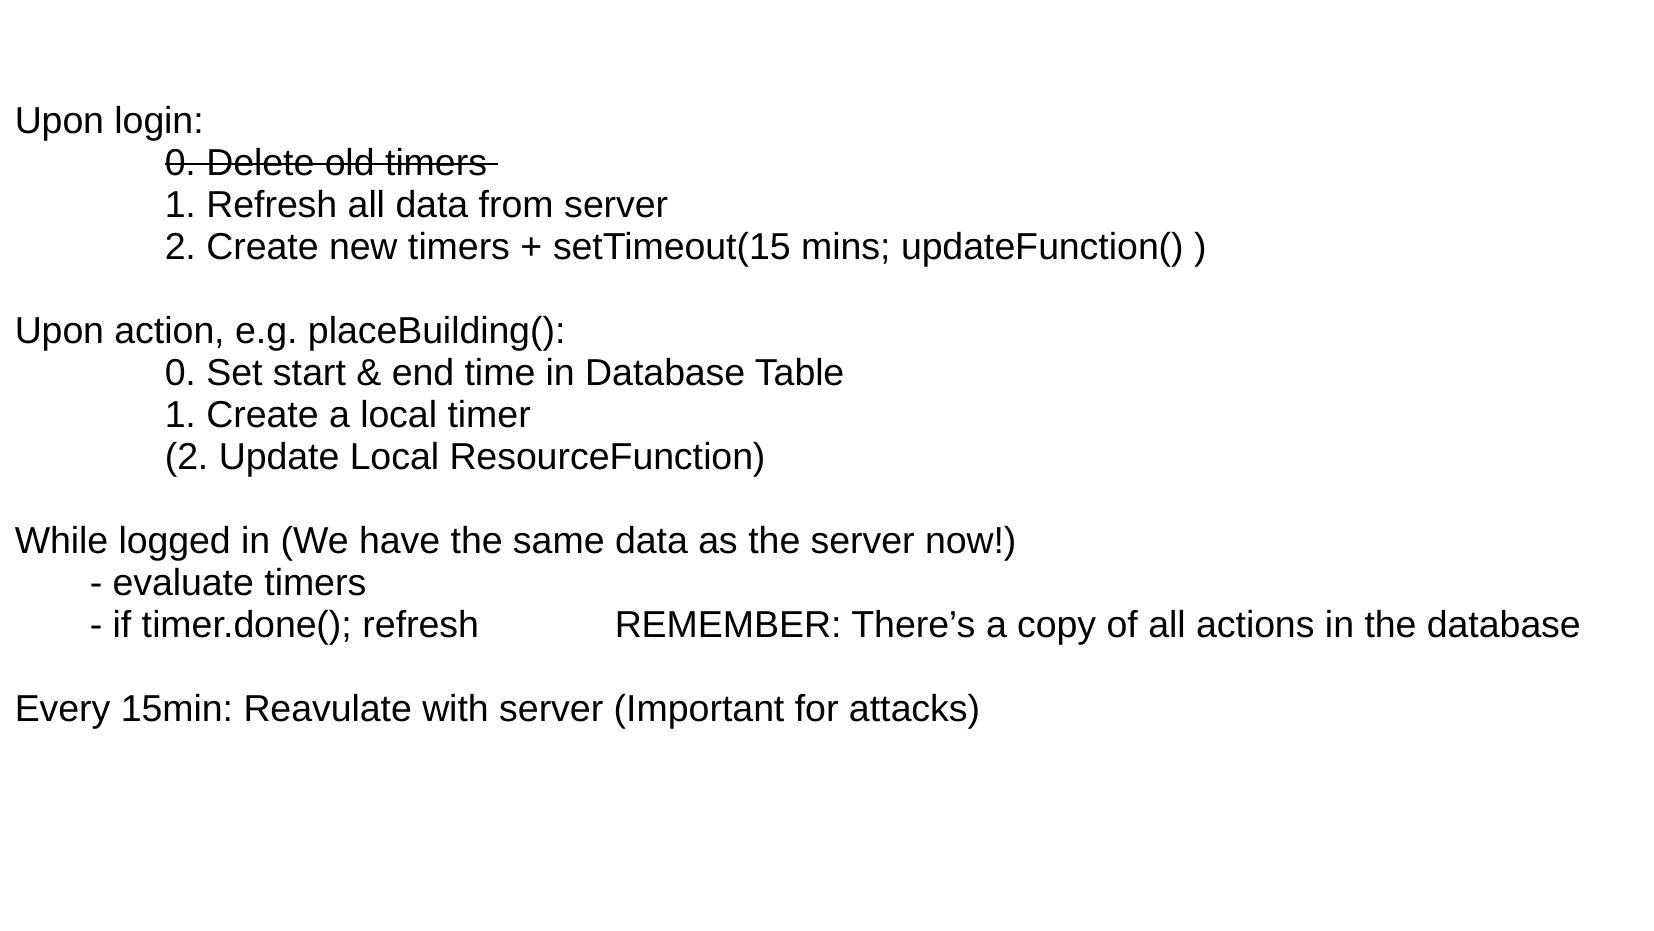

Upon login:
		0. Delete old timers
		1. Refresh all data from server
		2. Create new timers + setTimeout(15 mins; updateFunction() )
Upon action, e.g. placeBuilding():
		0. Set start & end time in Database Table
		1. Create a local timer
		(2. Update Local ResourceFunction)
While logged in (We have the same data as the server now!)
	- evaluate timers
	- if timer.done(); refresh 		REMEMBER: There’s a copy of all actions in the database
Every 15min: Reavulate with server (Important for attacks)